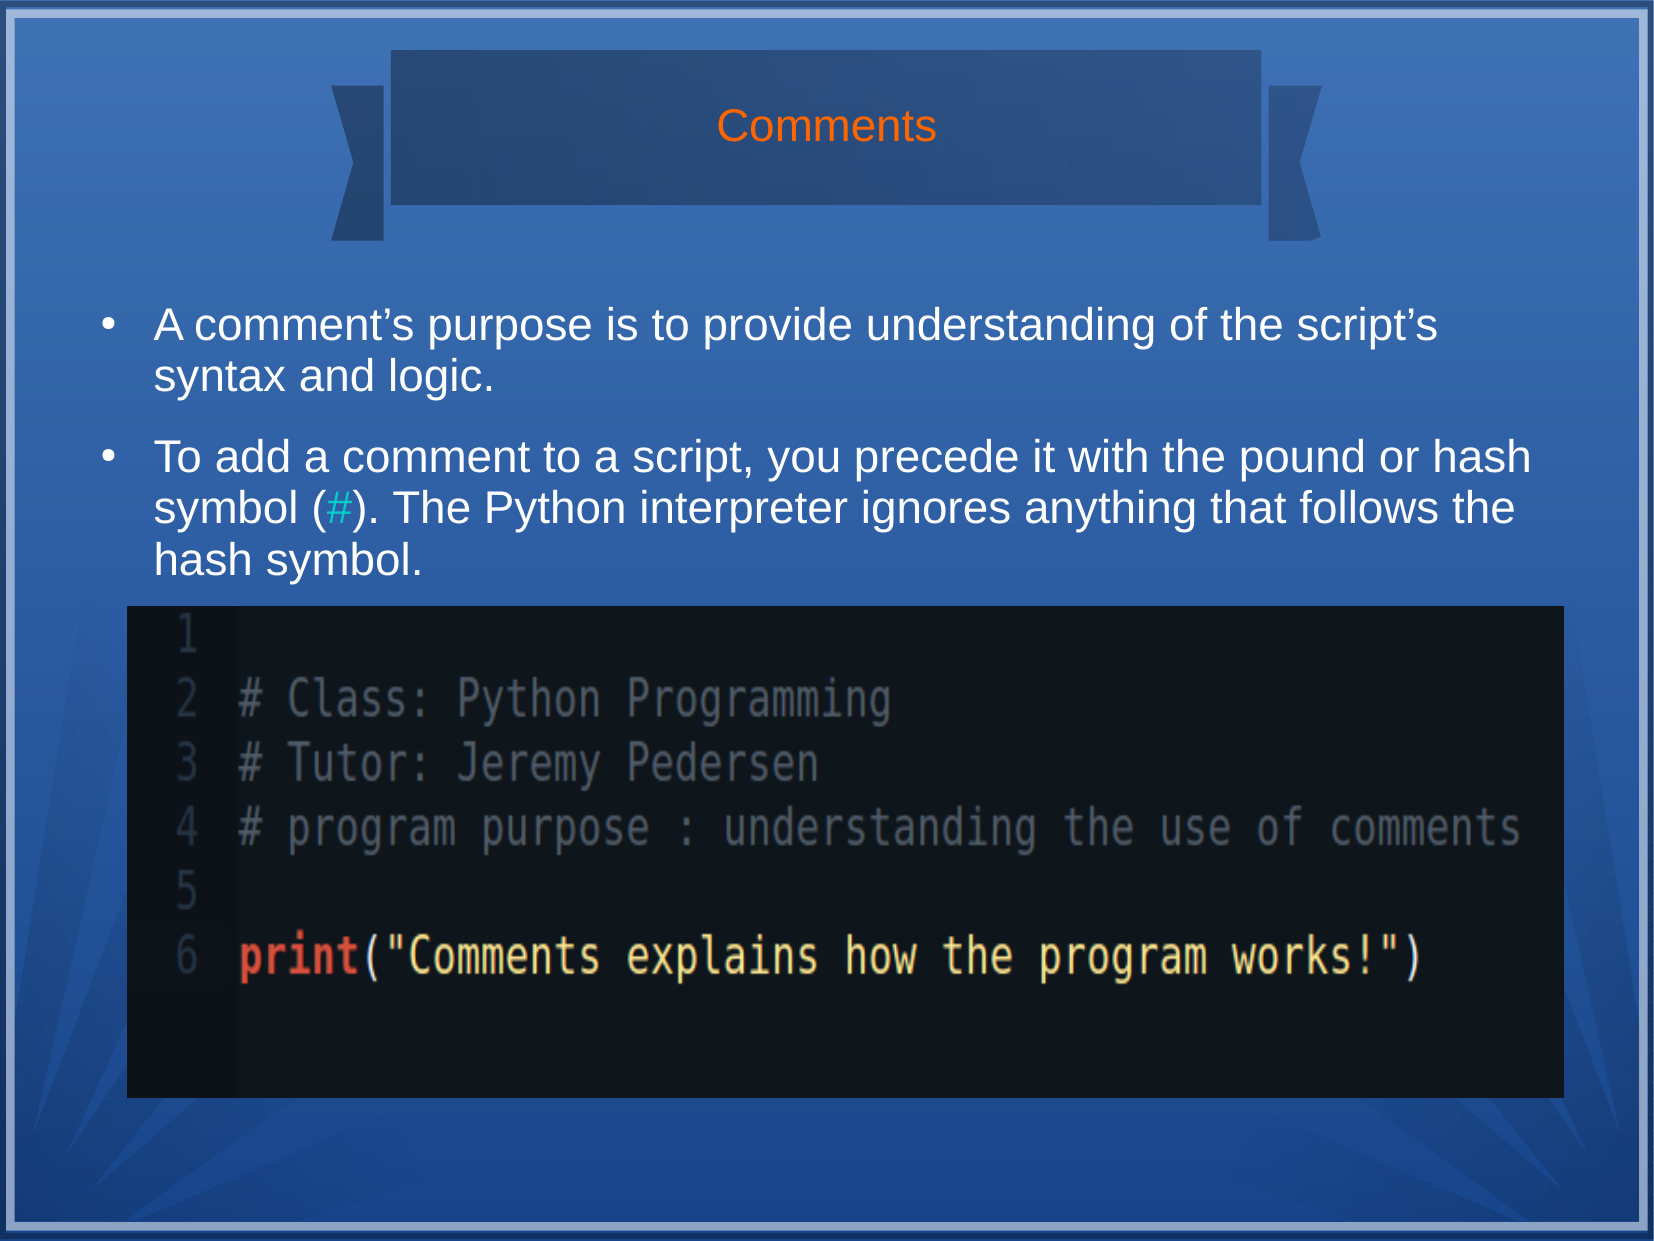

# Comments
A comment’s purpose is to provide understanding of the script’s syntax and logic.
To add a comment to a script, you precede it with the pound or hash symbol (#). The Python interpreter ignores anything that follows the hash symbol.